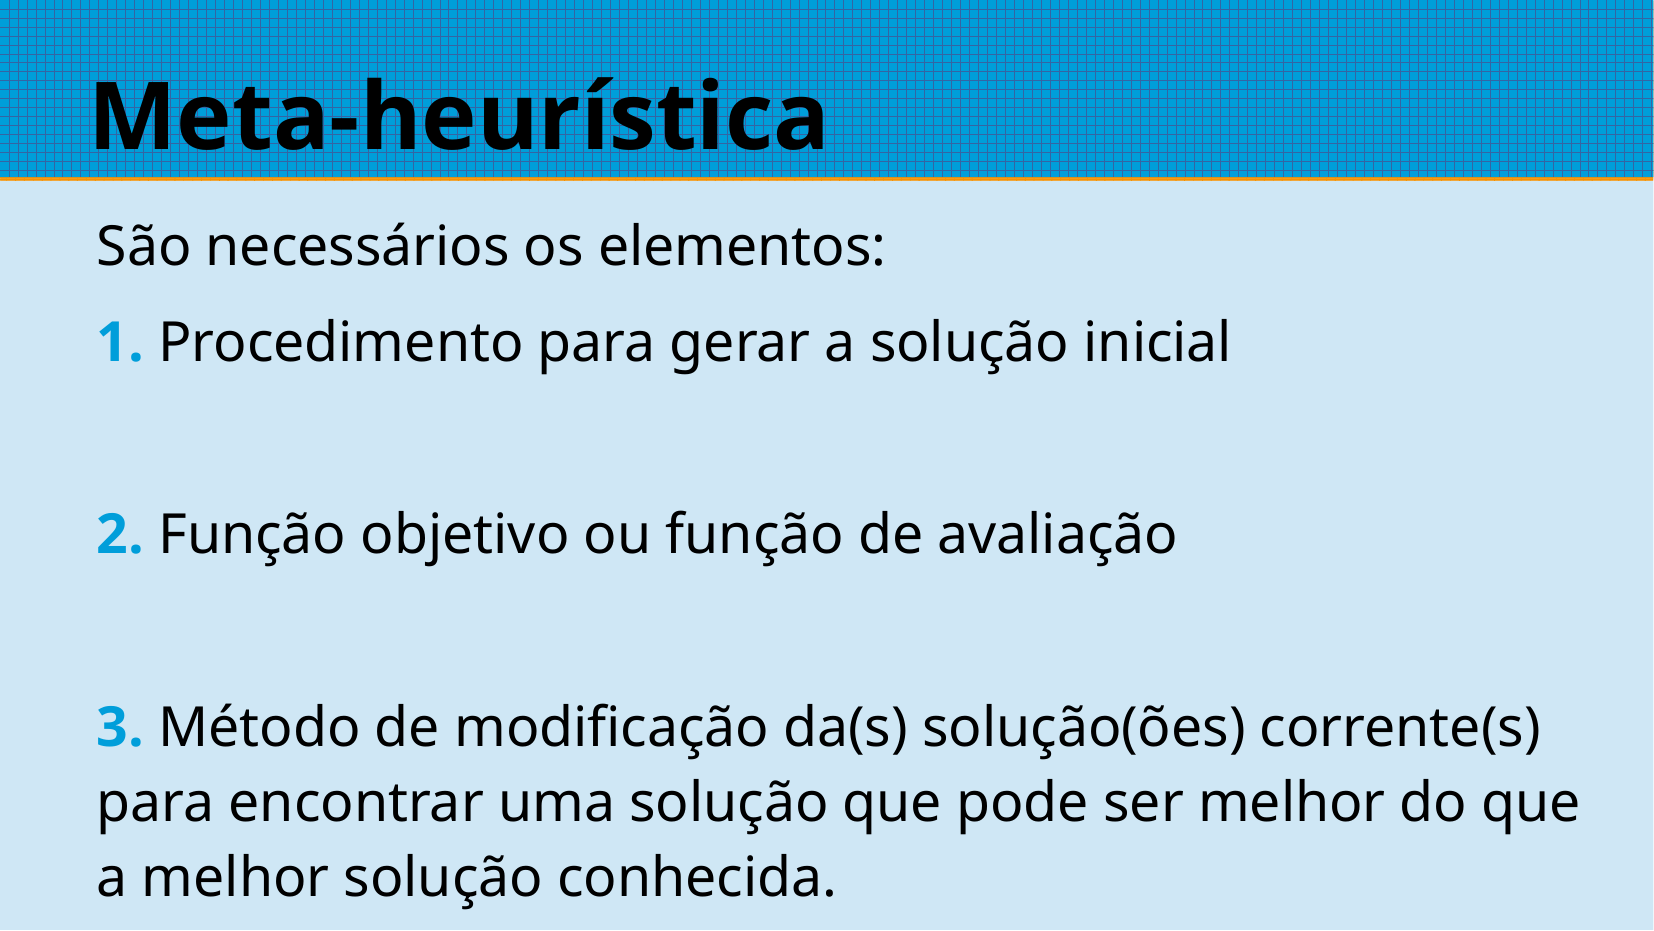

# Meta-heurística
São necessários os elementos:
1. Procedimento para gerar a solução inicial
2. Função objetivo ou função de avaliação
3. Método de modificação da(s) solução(ões) corrente(s) para encontrar uma solução que pode ser melhor do que a melhor solução conhecida.